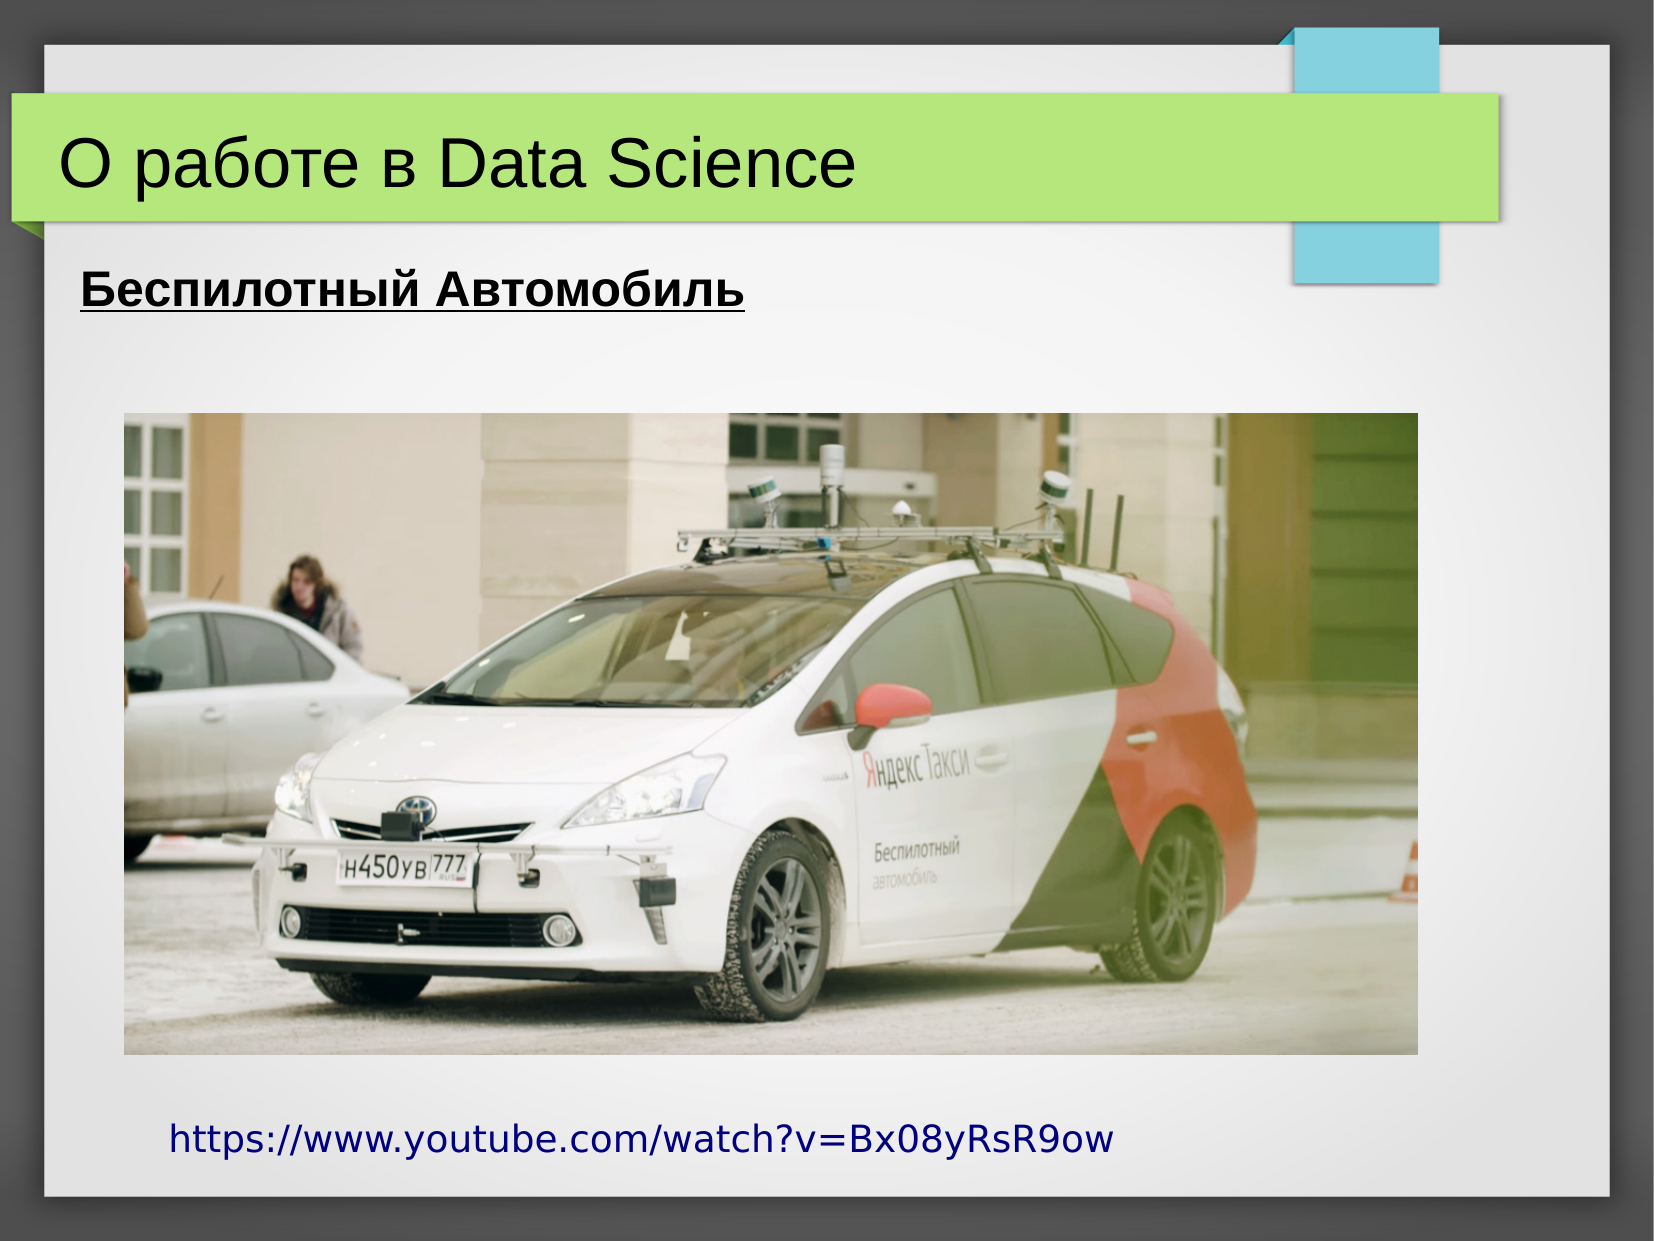

# О работе в Data Science
Беспилотный Автомобиль
https://www.youtube.com/watch?v=Bx08yRsR9ow